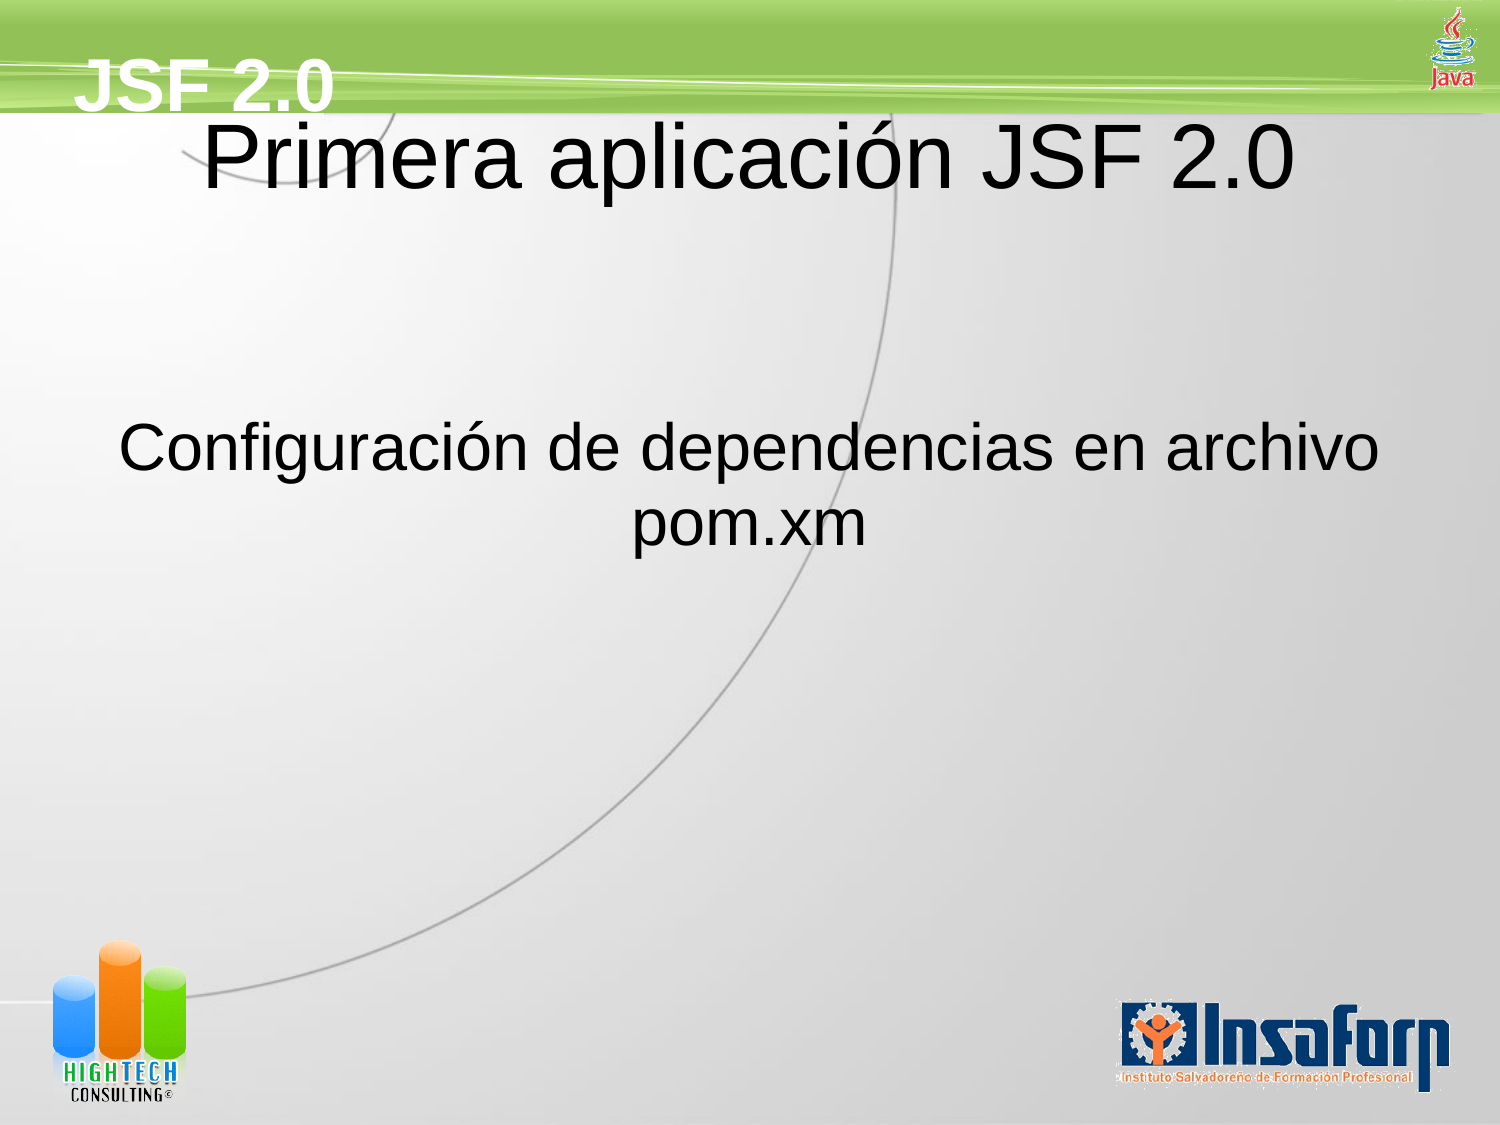

JSF 2.0
# Primera aplicación JSF 2.0
Configuración de dependencias en archivo pom.xm